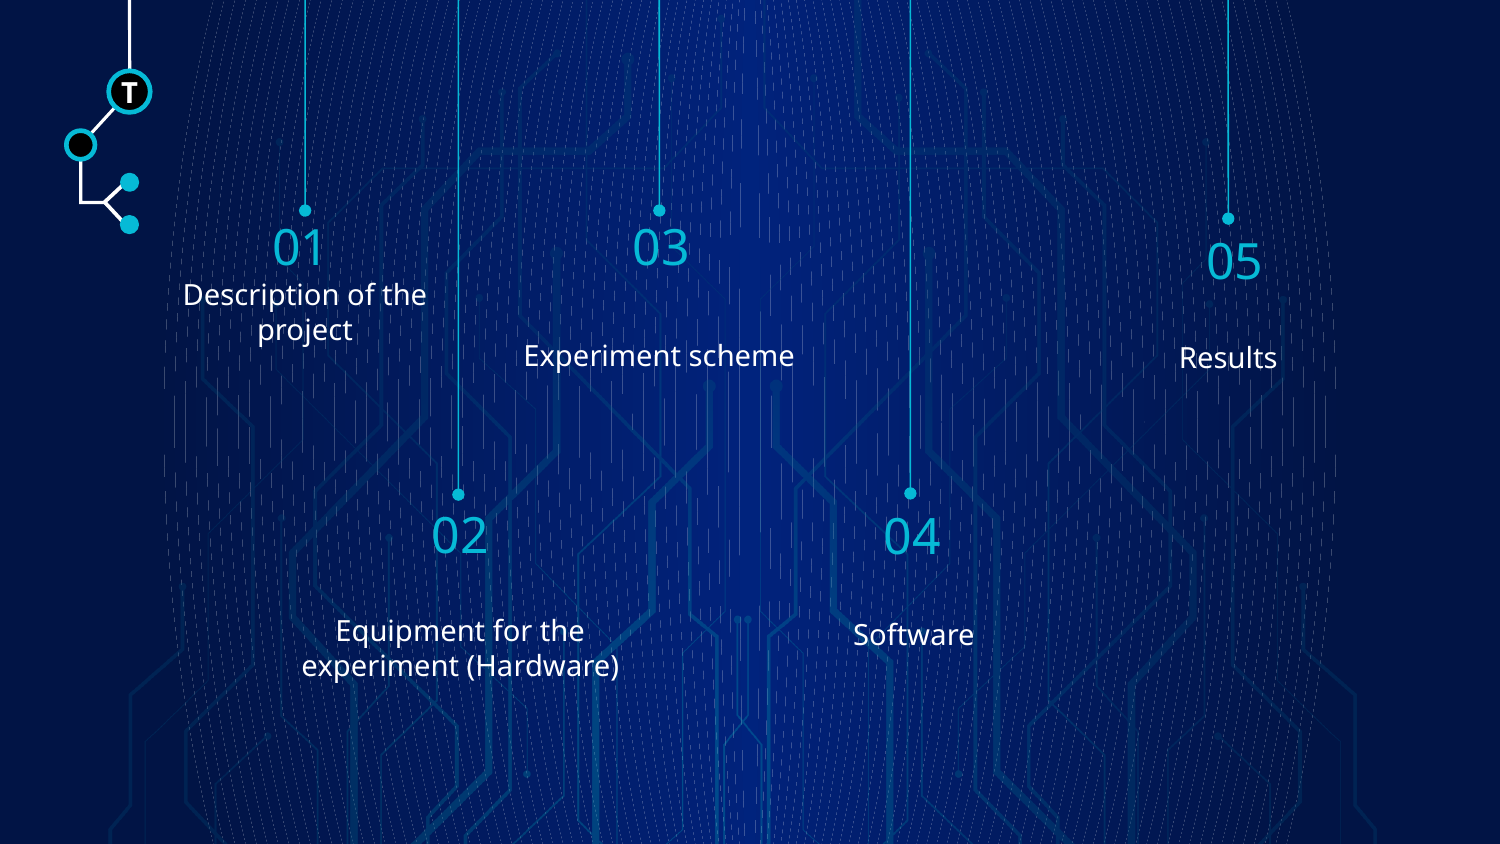

T
Introduction
T
1
# 01
03
05
Results
Description of the project
Experiment scheme
02
04
 Software
Equipment for the experiment (Hardware)
Arduino is an open-source electronics platform known for its simplicity and versatility, making it suitable for both beginners and professionals.
Arduino is a key innovation tool, enabling interactive projects in robotics, automation, and IoT. It has democratized technology, empowering hobbyists and engineers through its impact on education and prototyping.